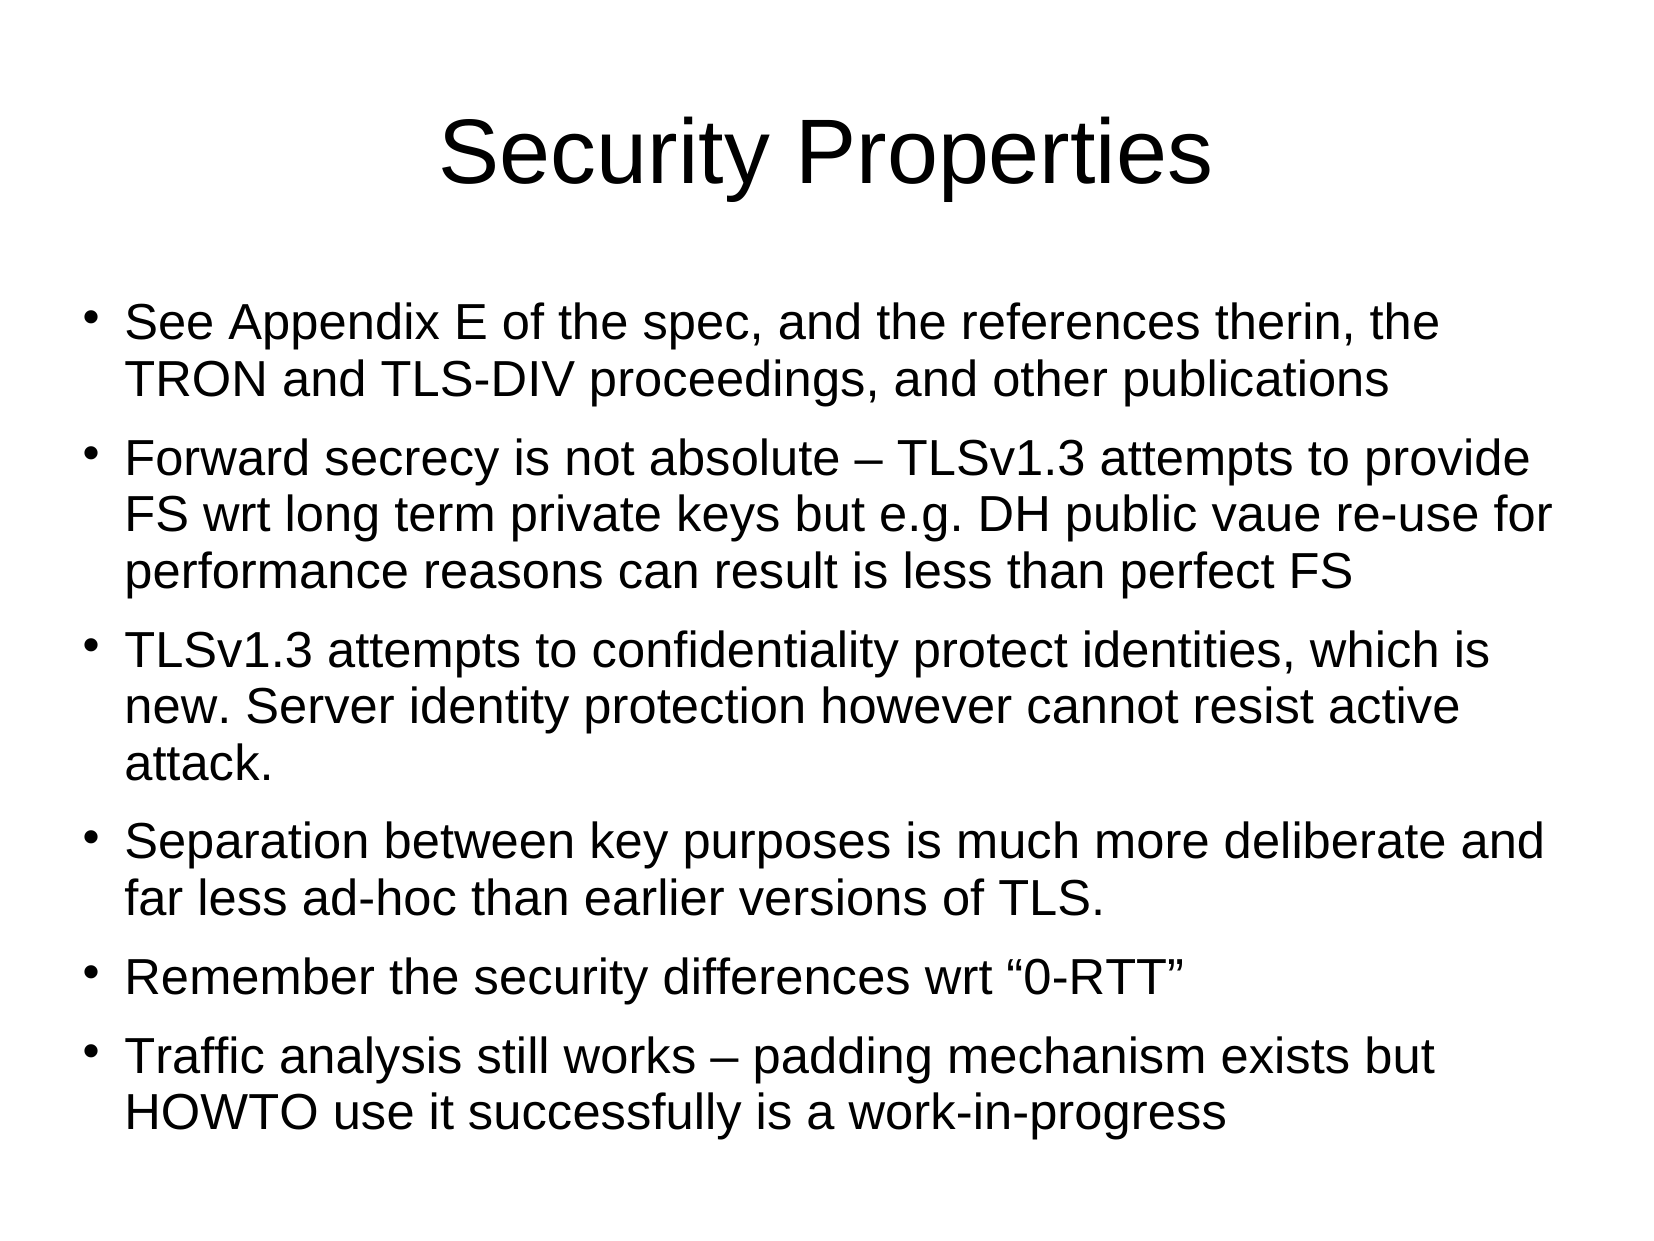

# Security Properties
See Appendix E of the spec, and the references therin, the TRON and TLS-DIV proceedings, and other publications
Forward secrecy is not absolute – TLSv1.3 attempts to provide FS wrt long term private keys but e.g. DH public vaue re-use for performance reasons can result is less than perfect FS
TLSv1.3 attempts to confidentiality protect identities, which is new. Server identity protection however cannot resist active attack.
Separation between key purposes is much more deliberate and far less ad-hoc than earlier versions of TLS.
Remember the security differences wrt “0-RTT”
Traffic analysis still works – padding mechanism exists but HOWTO use it successfully is a work-in-progress